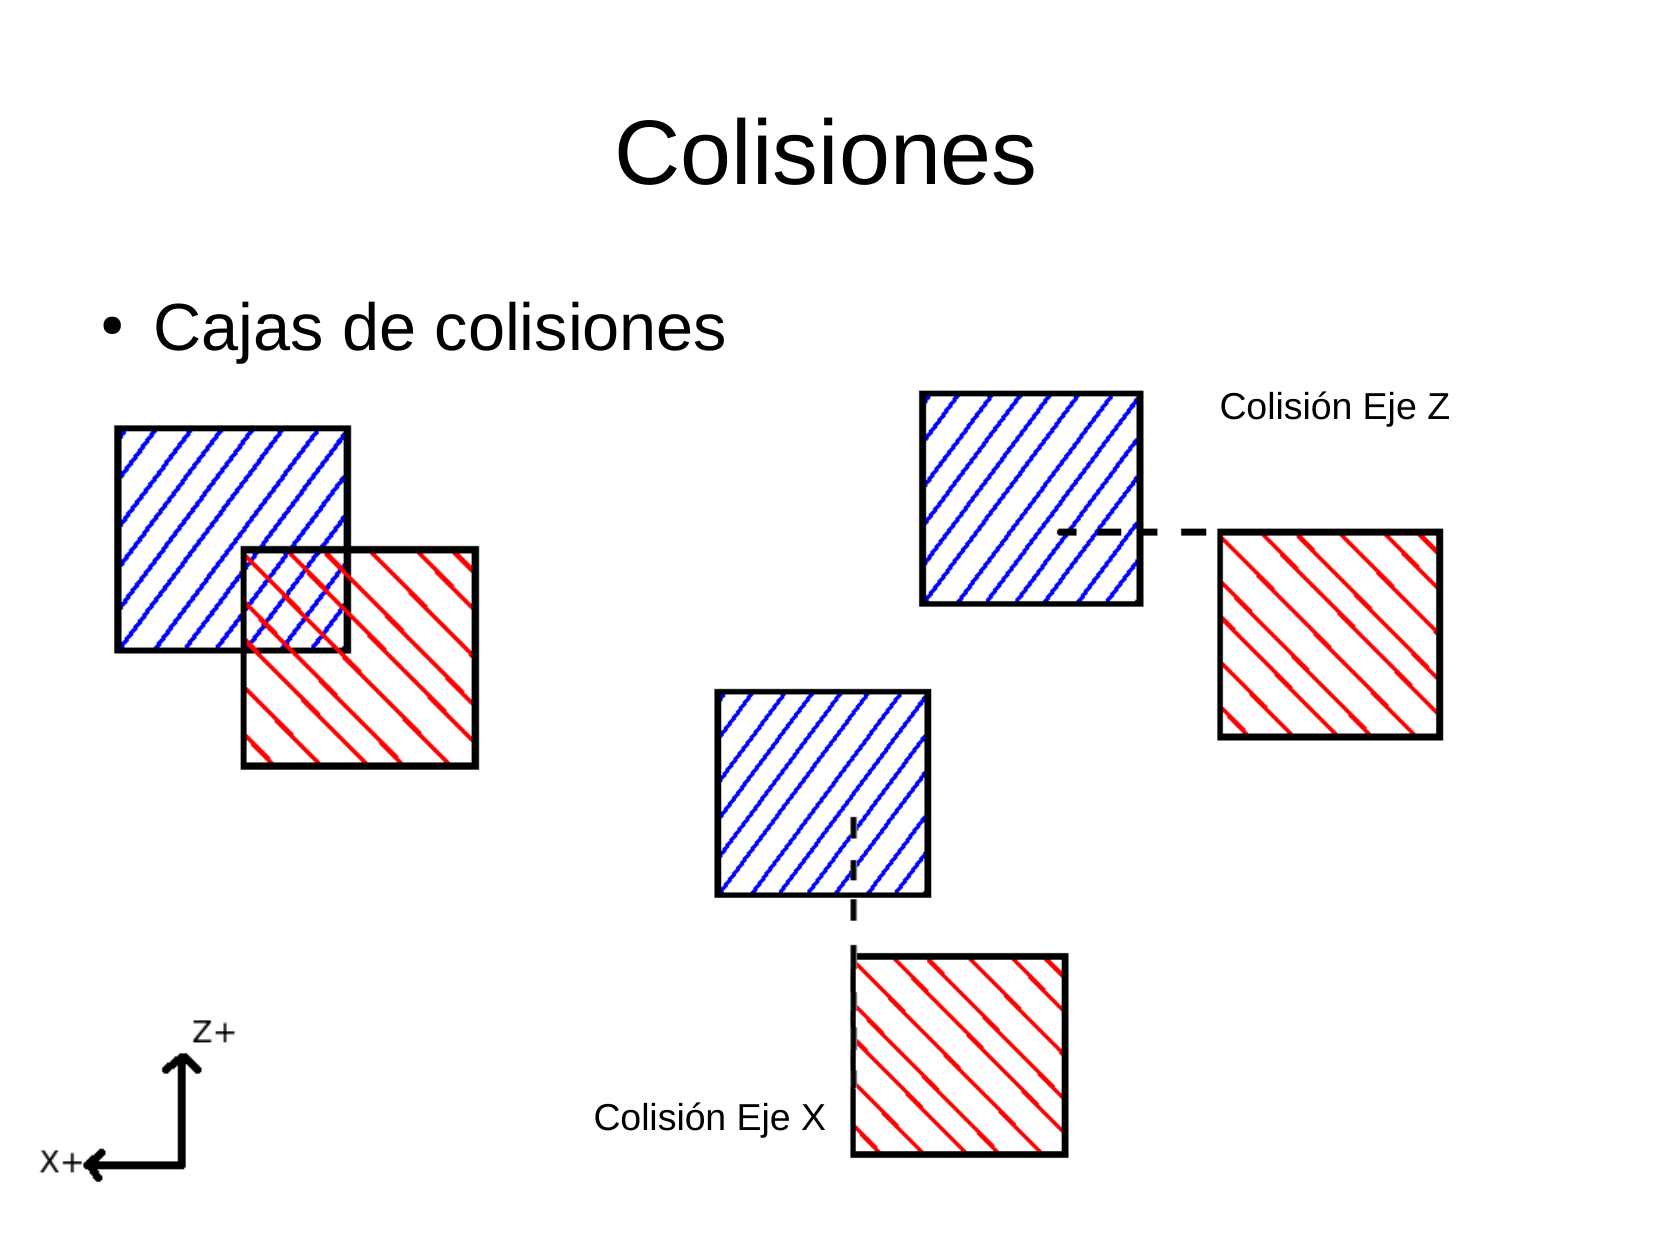

# Colisiones
Cajas de colisiones
Colisión Eje Z
Colisión Eje X